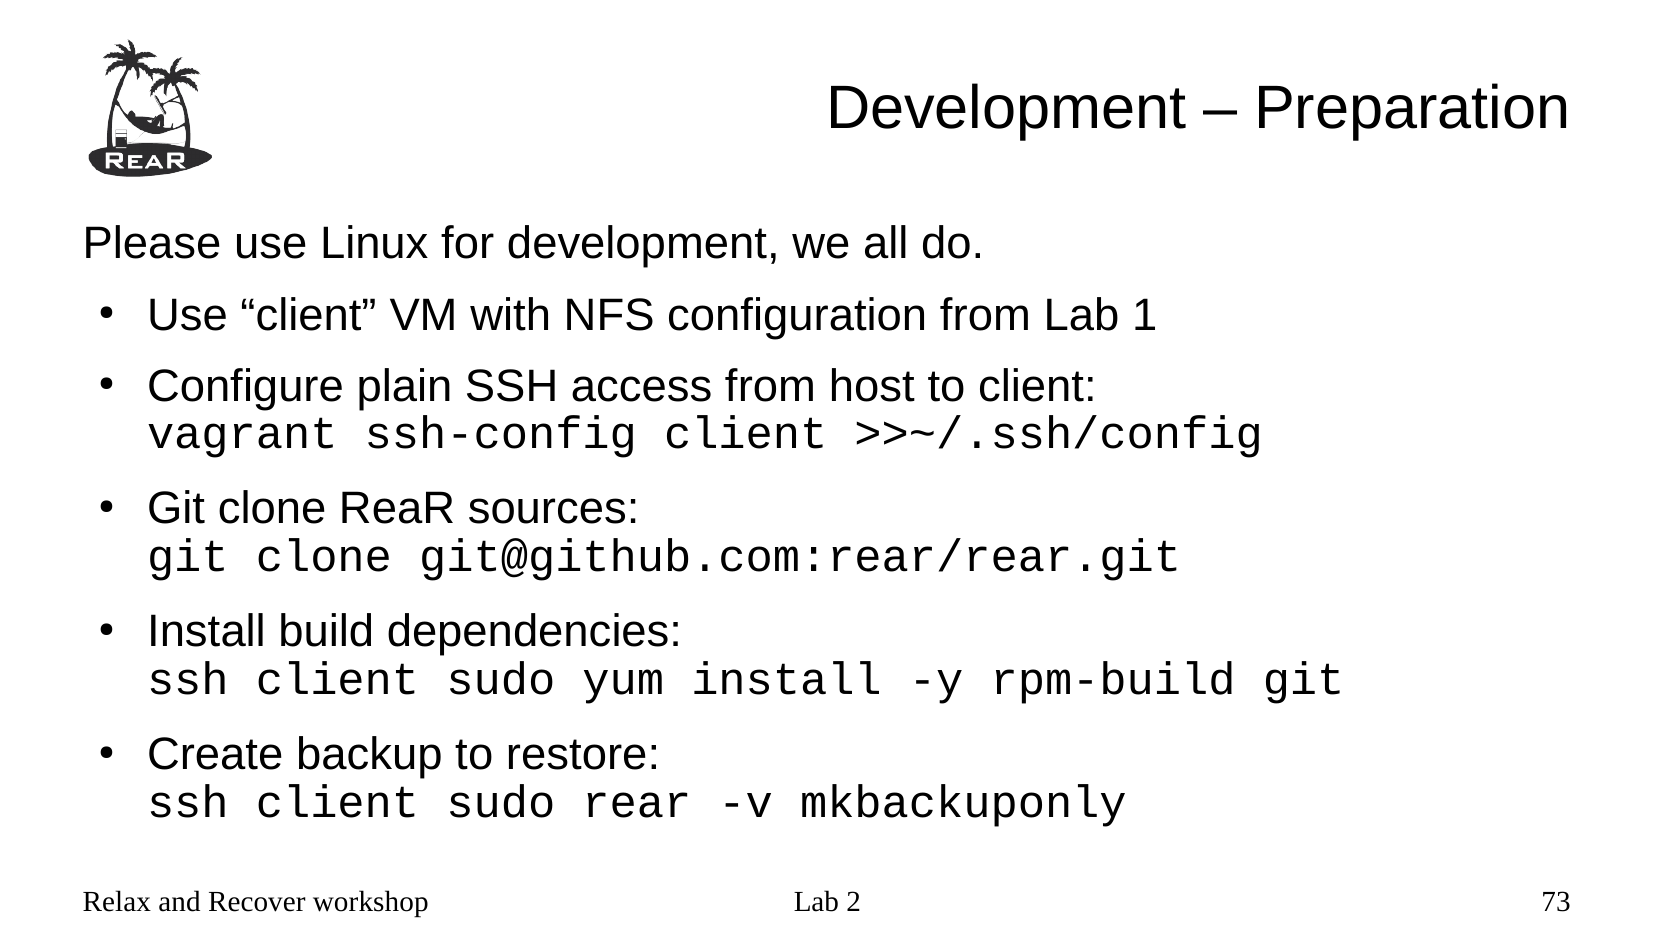

# Development – Preparation
Please use Linux for development, we all do.
Use “client” VM with NFS configuration from Lab 1
Configure plain SSH access from host to client:
vagrant ssh-config client >>~/.ssh/config
Git clone ReaR sources:
git clone git@github.com:rear/rear.git
Install build dependencies:
ssh client sudo yum install -y rpm-build git
Create backup to restore:
ssh client sudo rear -v mkbackuponly
Relax and Recover workshop
Lab 2
73